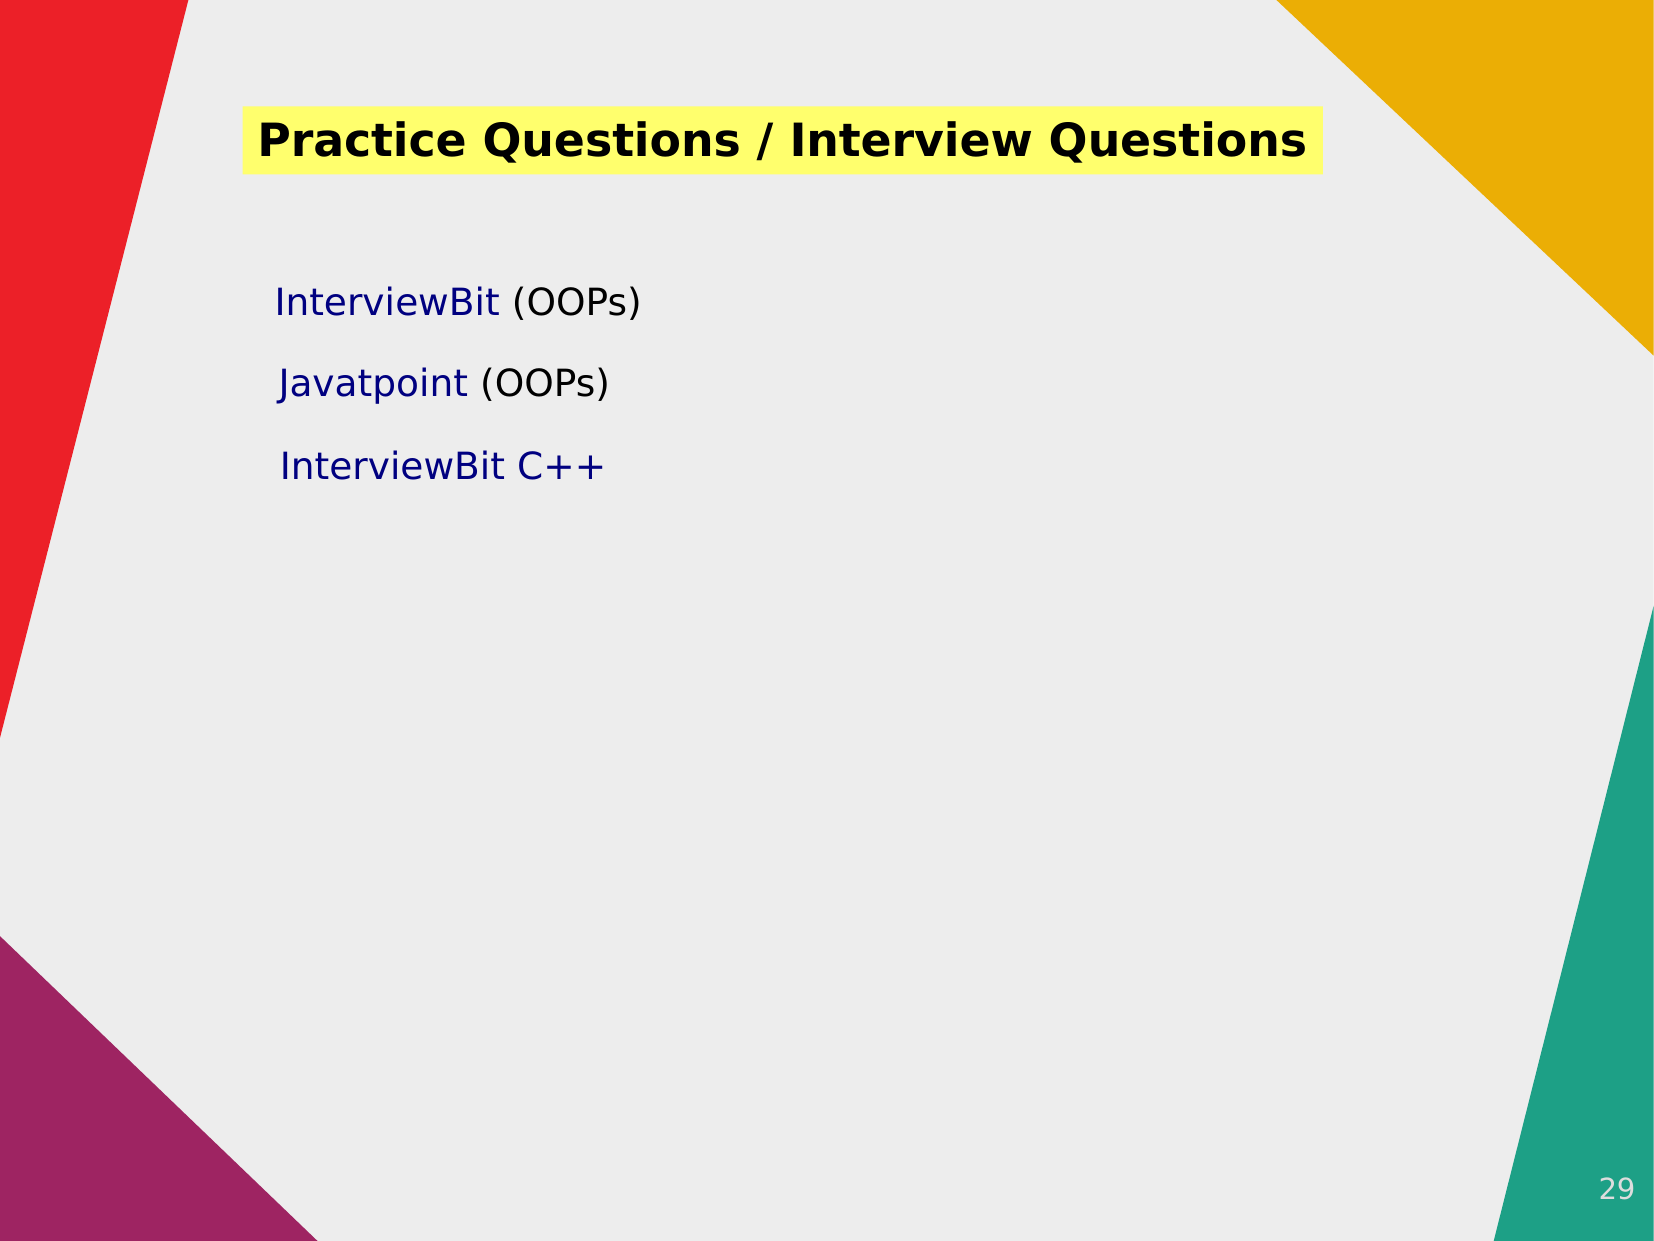

Practice Questions / Interview Questions
InterviewBit (OOPs)
Javatpoint (OOPs)
InterviewBit C++
29